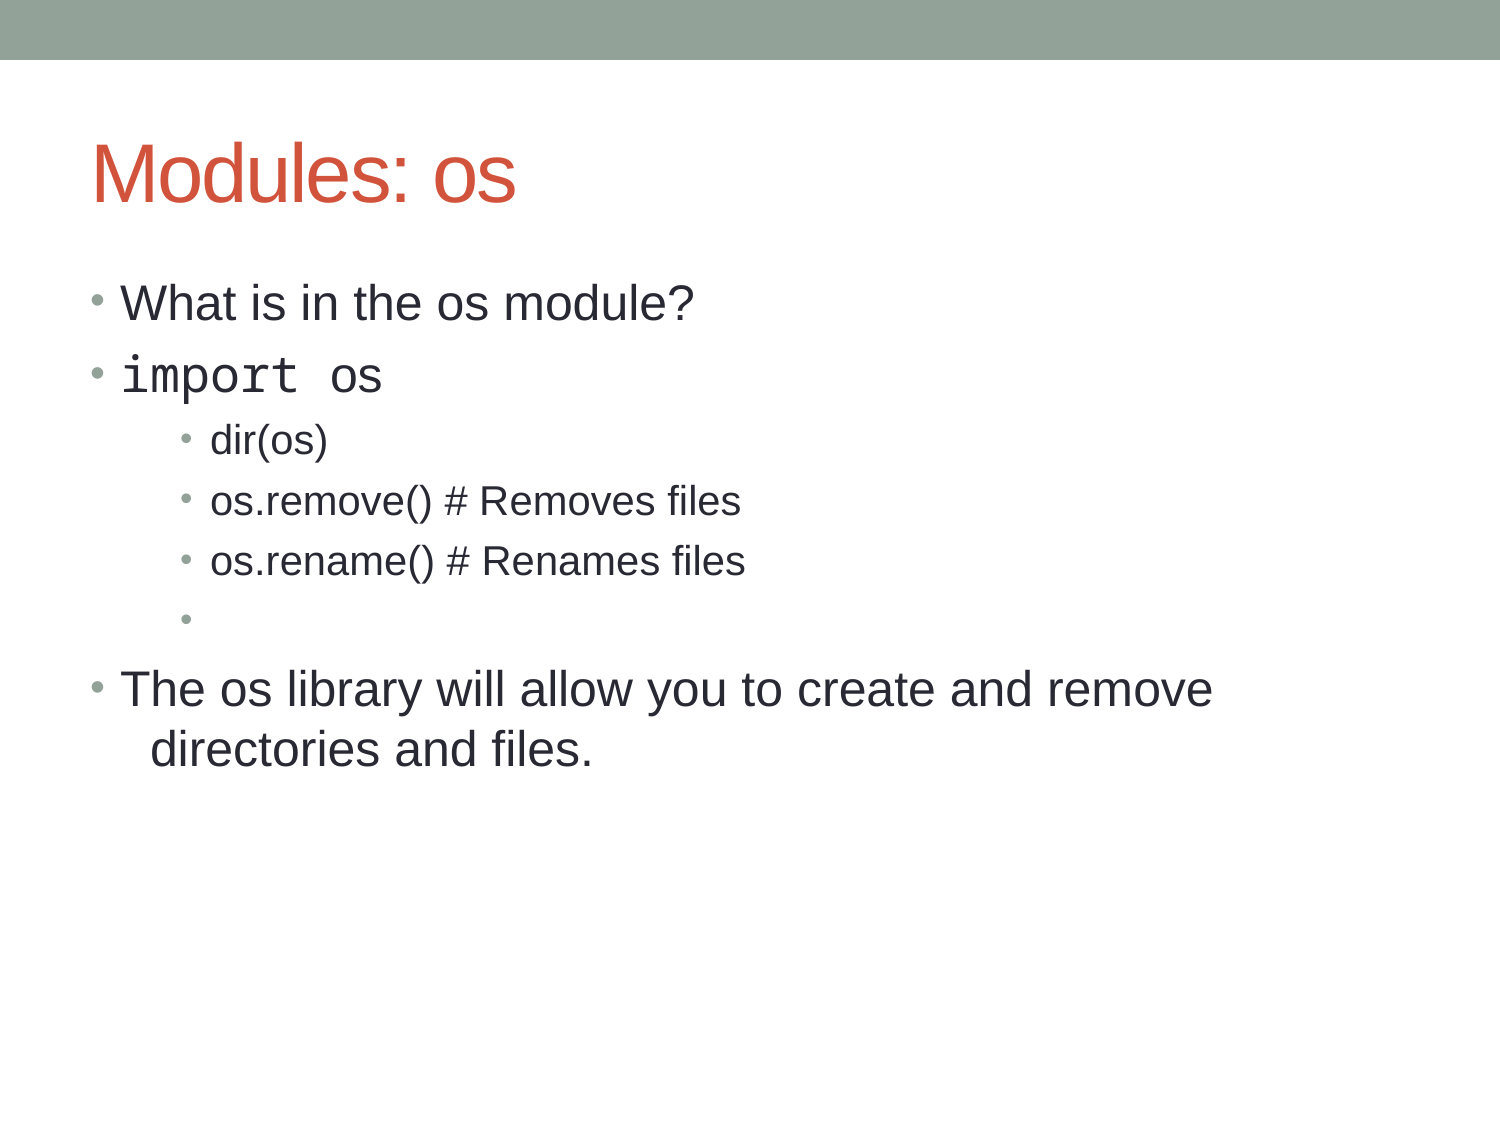

# Modules: os
What is in the os module?
import os
dir(os)
os.remove() # Removes files
os.rename() # Renames files
The os library will allow you to create and remove directories and files.